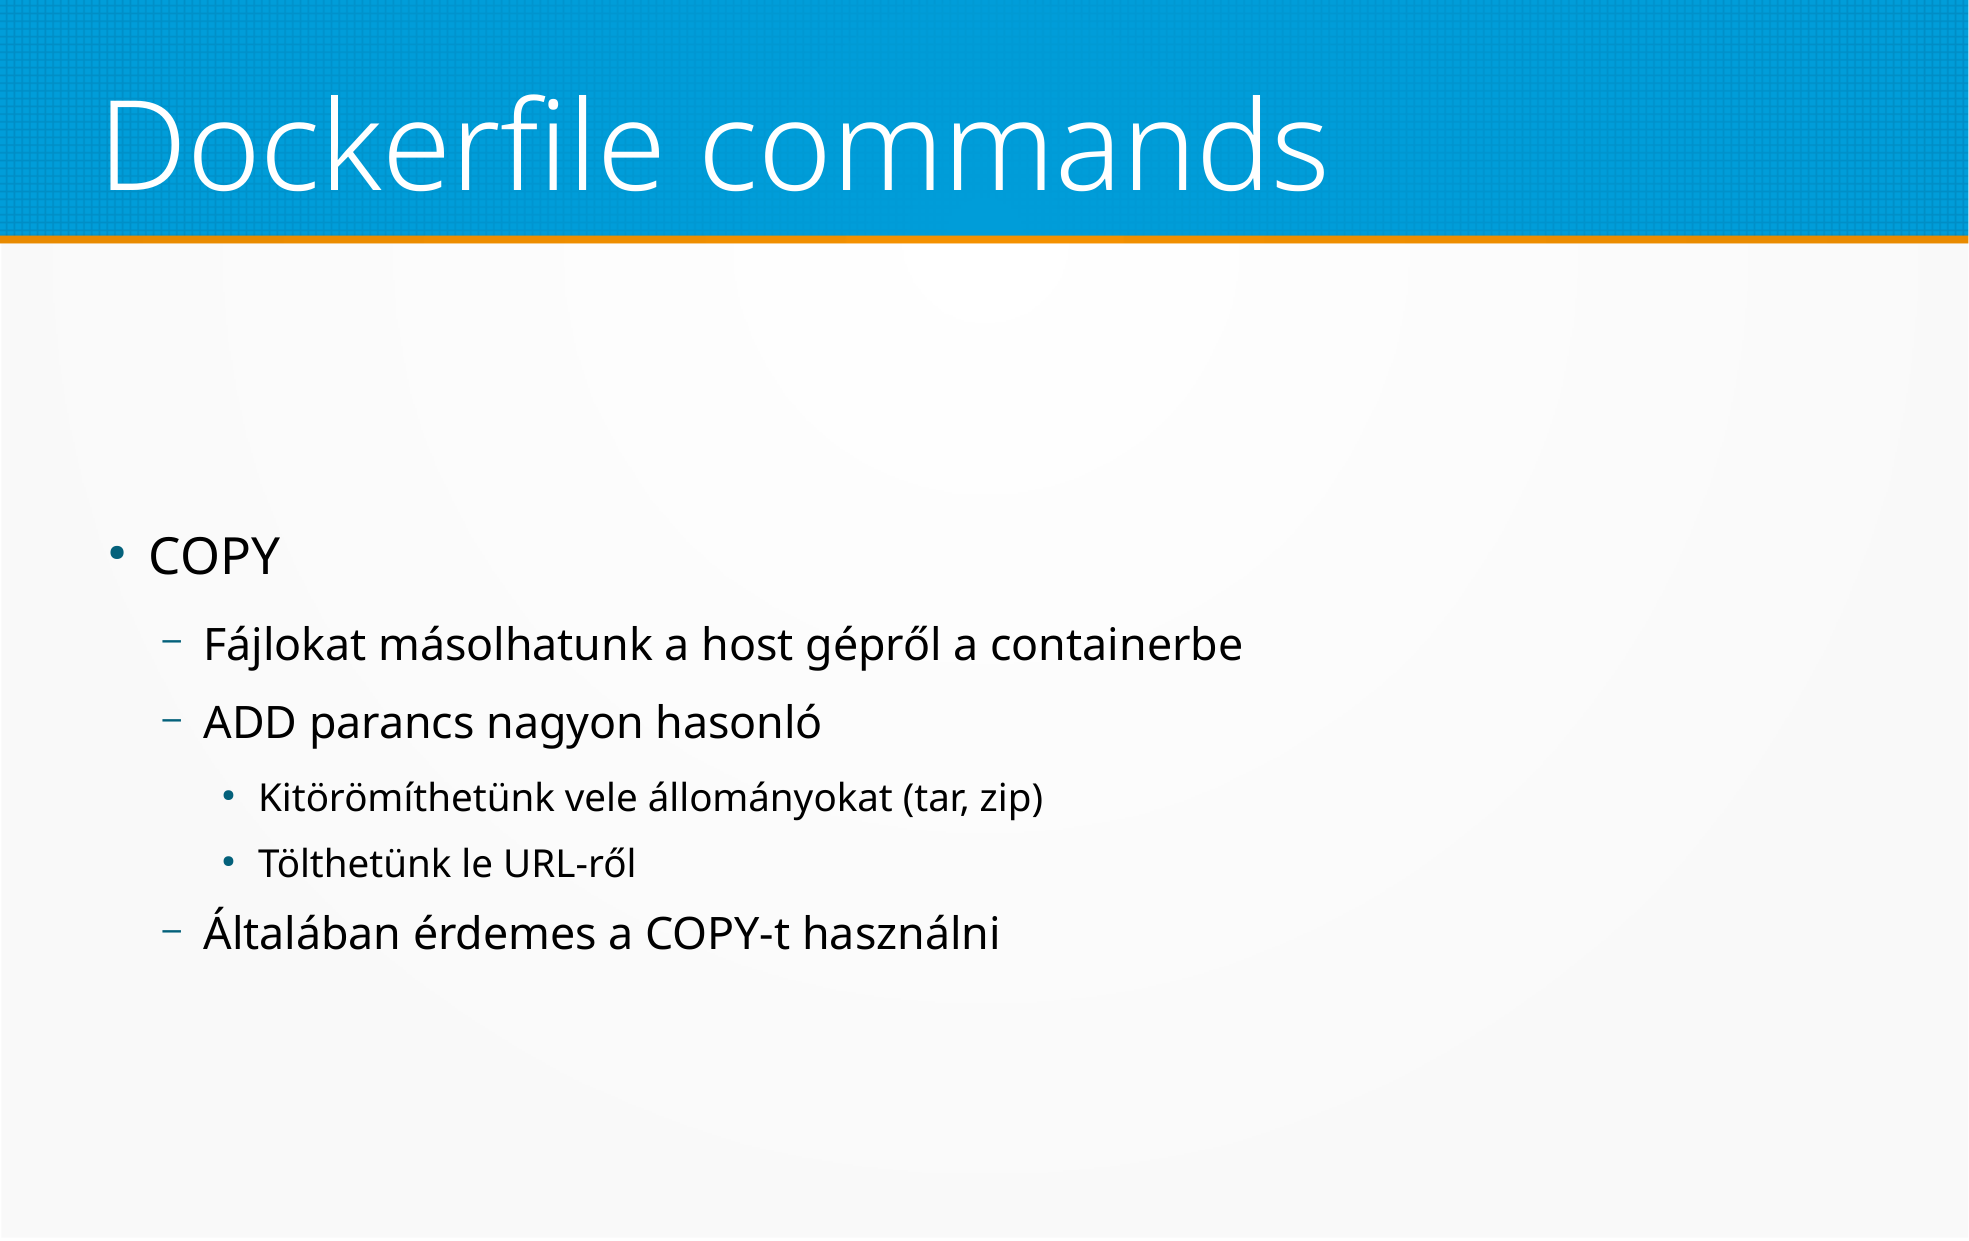

# Dockerfile commands
COPY
Fájlokat másolhatunk a host gépről a containerbe
ADD parancs nagyon hasonló
Kitörömíthetünk vele állományokat (tar, zip)
Tölthetünk le URL-ről
Általában érdemes a COPY-t használni